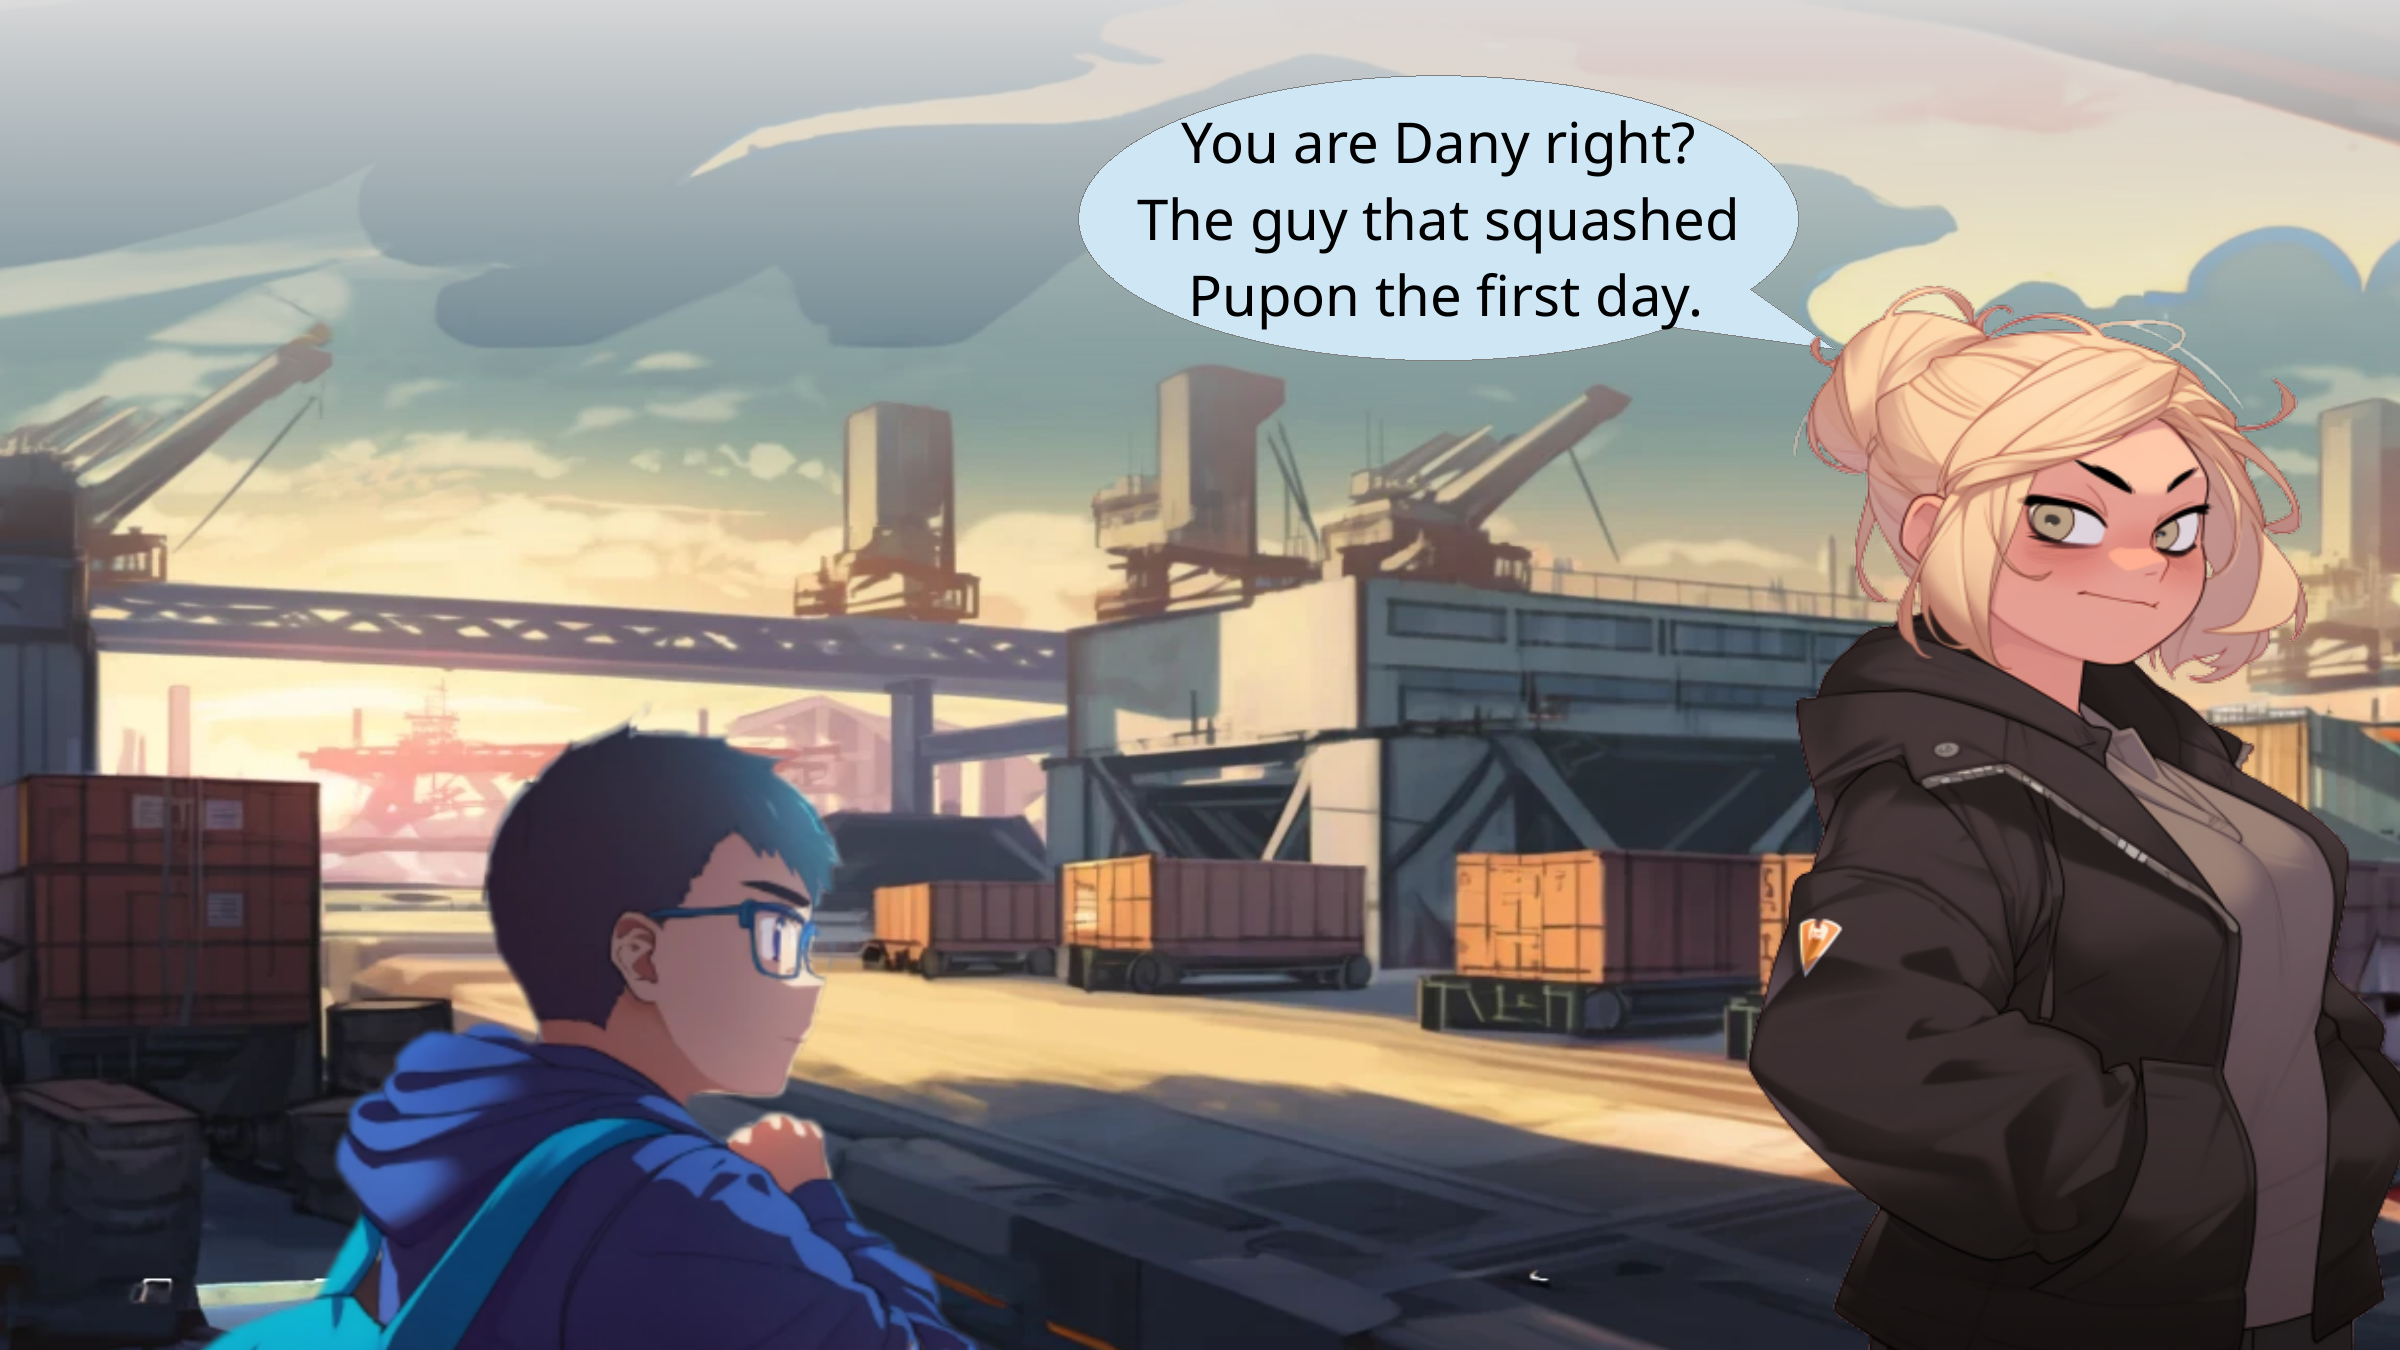

You are Dany right?
The guy that squashed
 Pupon the first day.